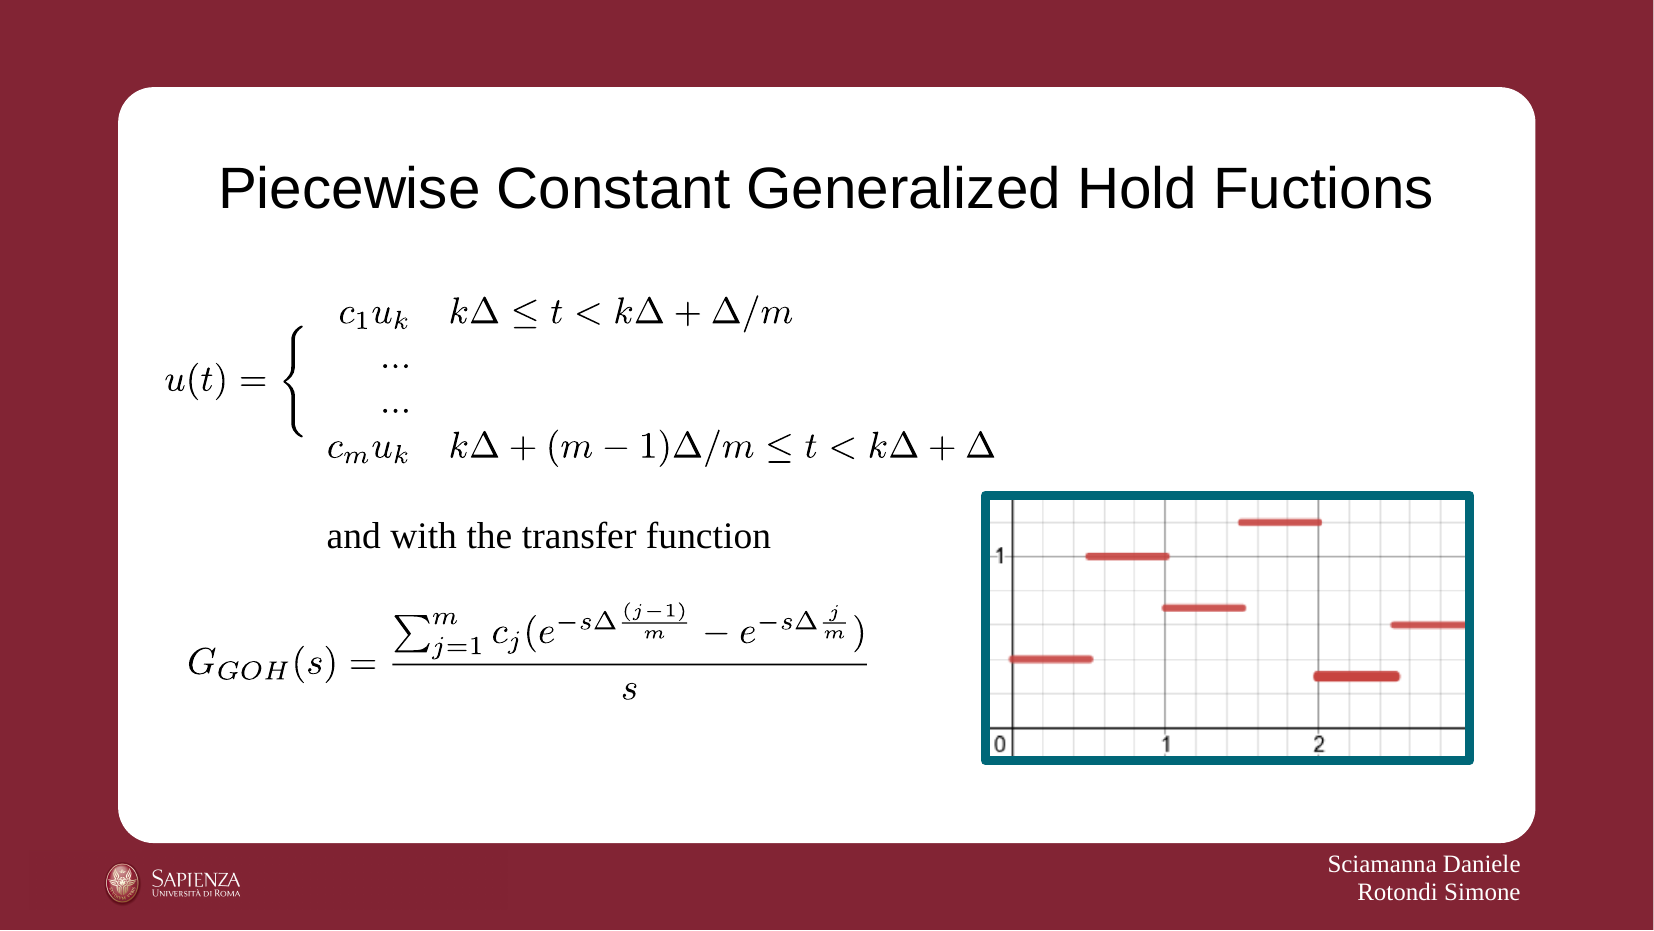

# Piecewise Constant Generalized Hold Fuctions
and with the transfer function
Sciamanna Daniele
Rotondi Simone